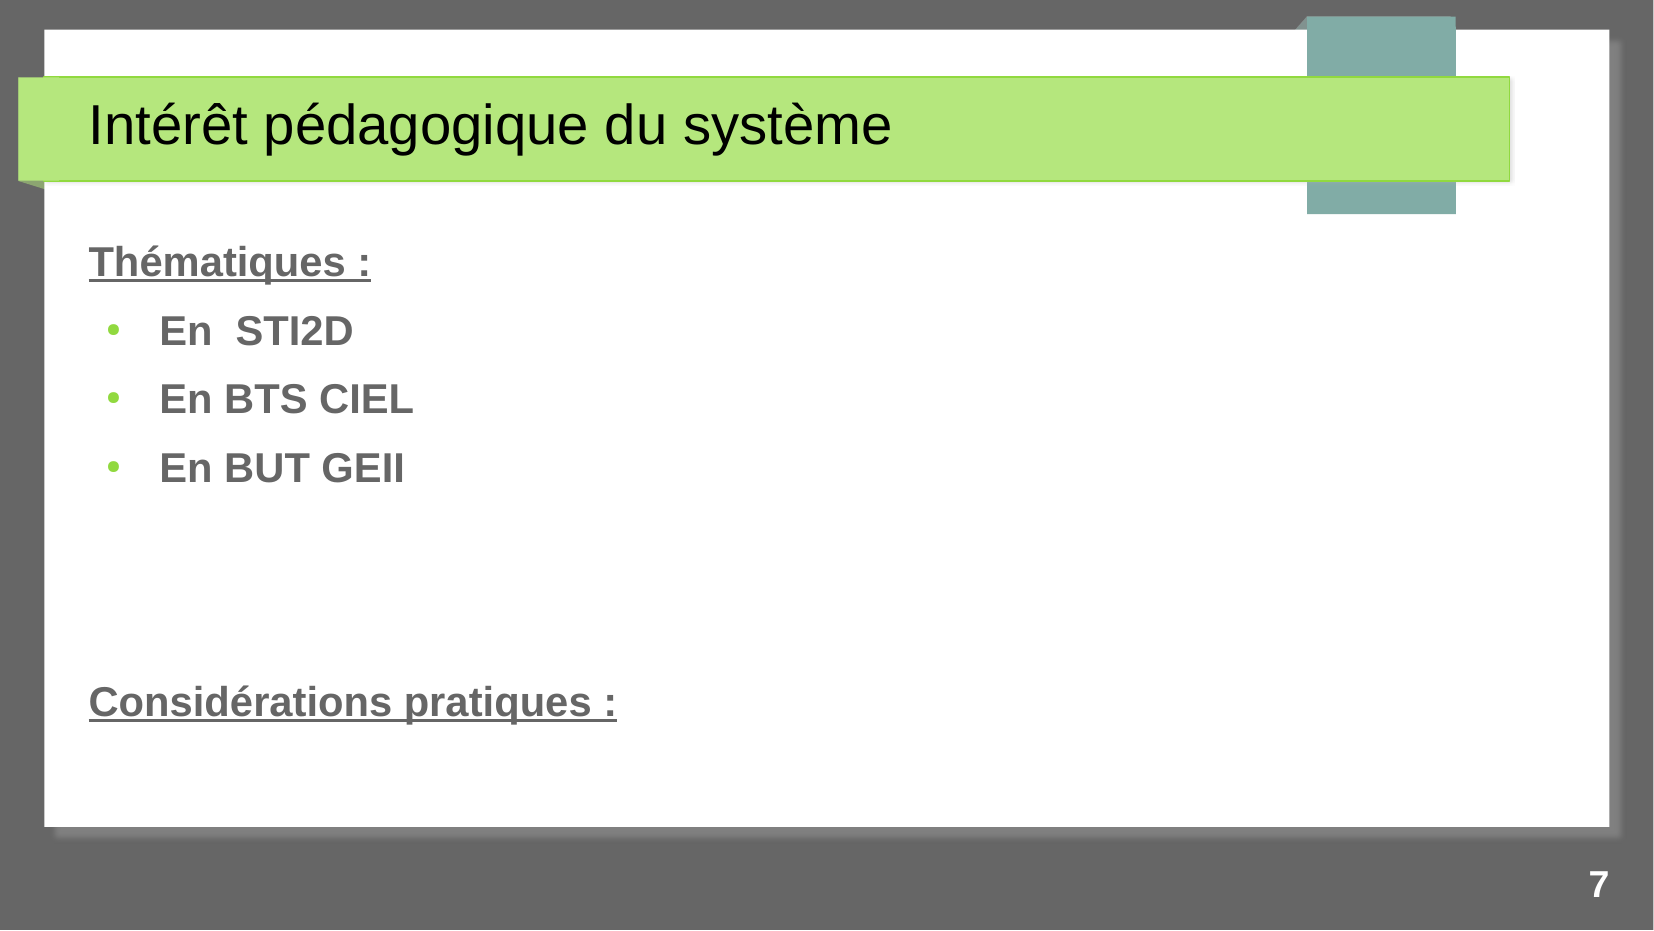

# Intérêt pédagogique du système
Thématiques :
En STI2D
En BTS CIEL
En BUT GEII
Considérations pratiques :